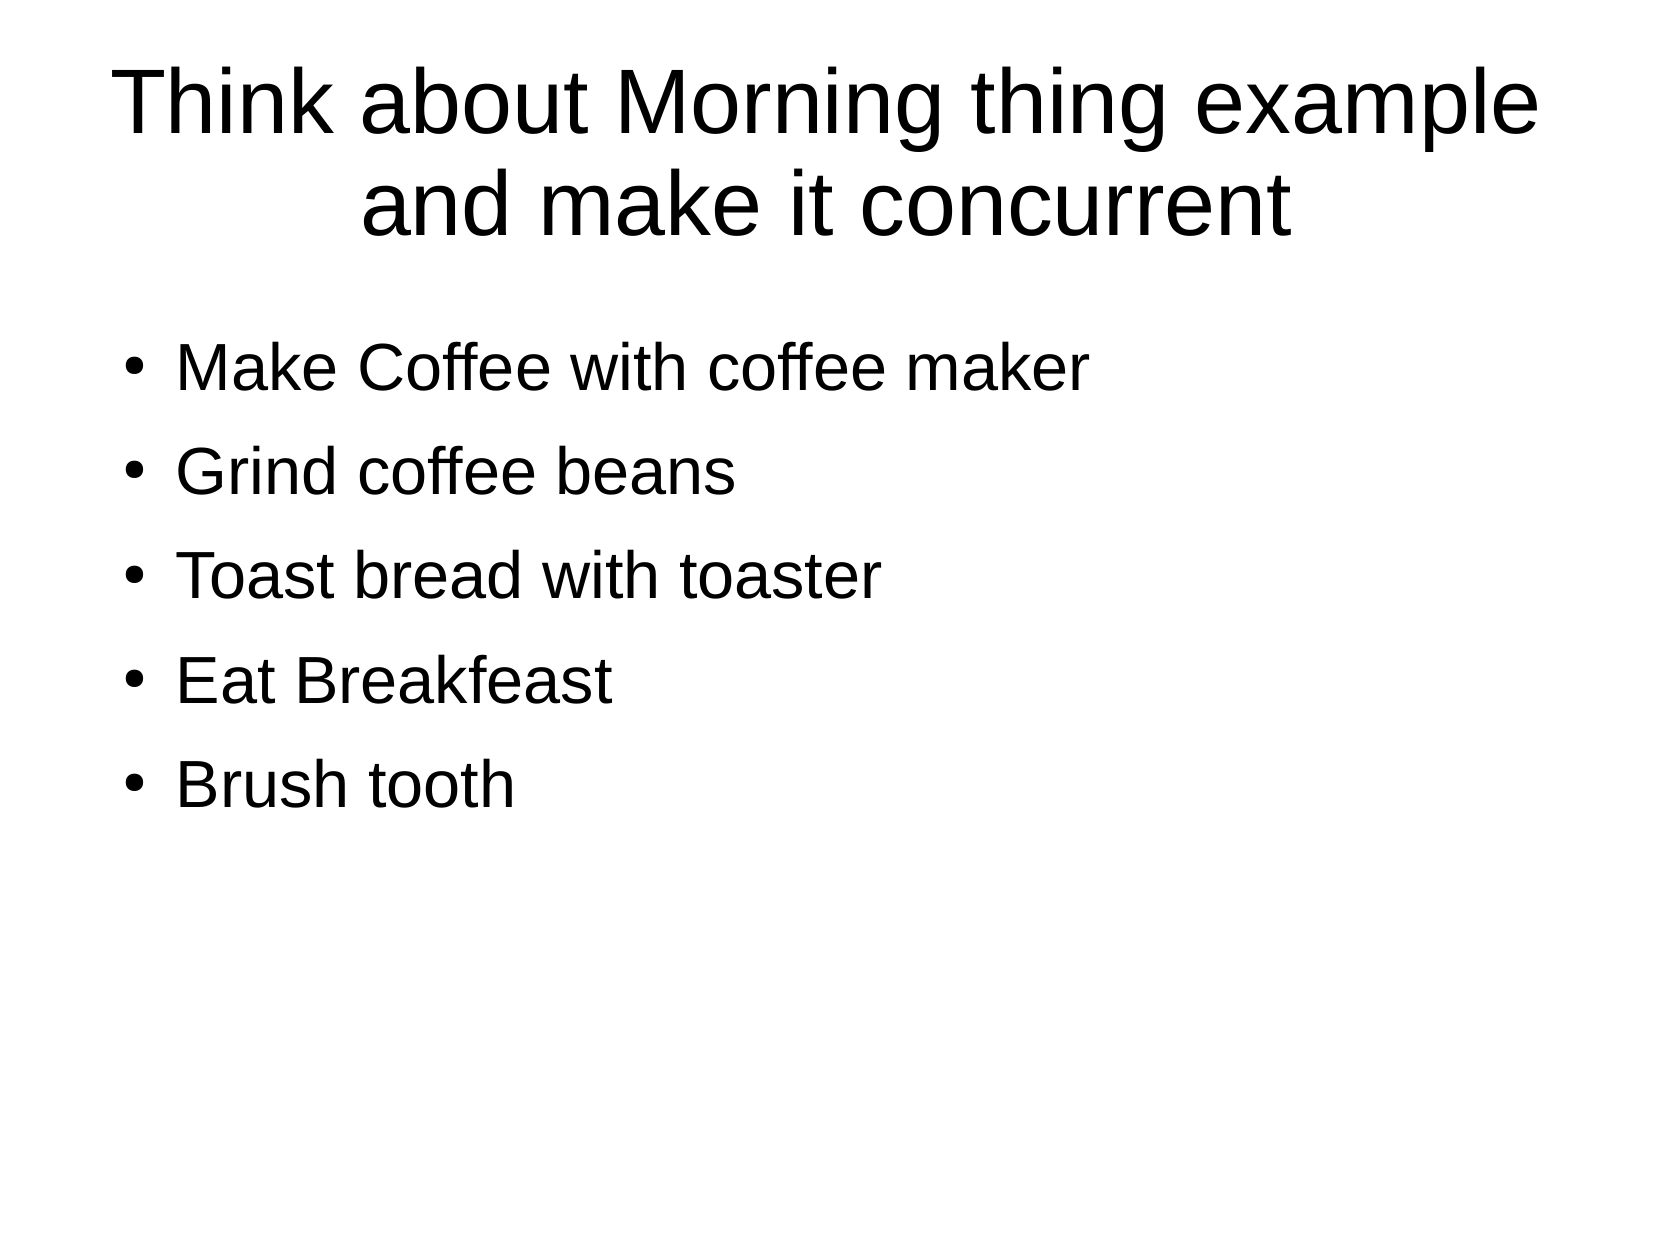

# Think about Morning thing example and make it concurrent
Make Coffee with coffee maker
Grind coffee beans
Toast bread with toaster
Eat Breakfeast
Brush tooth